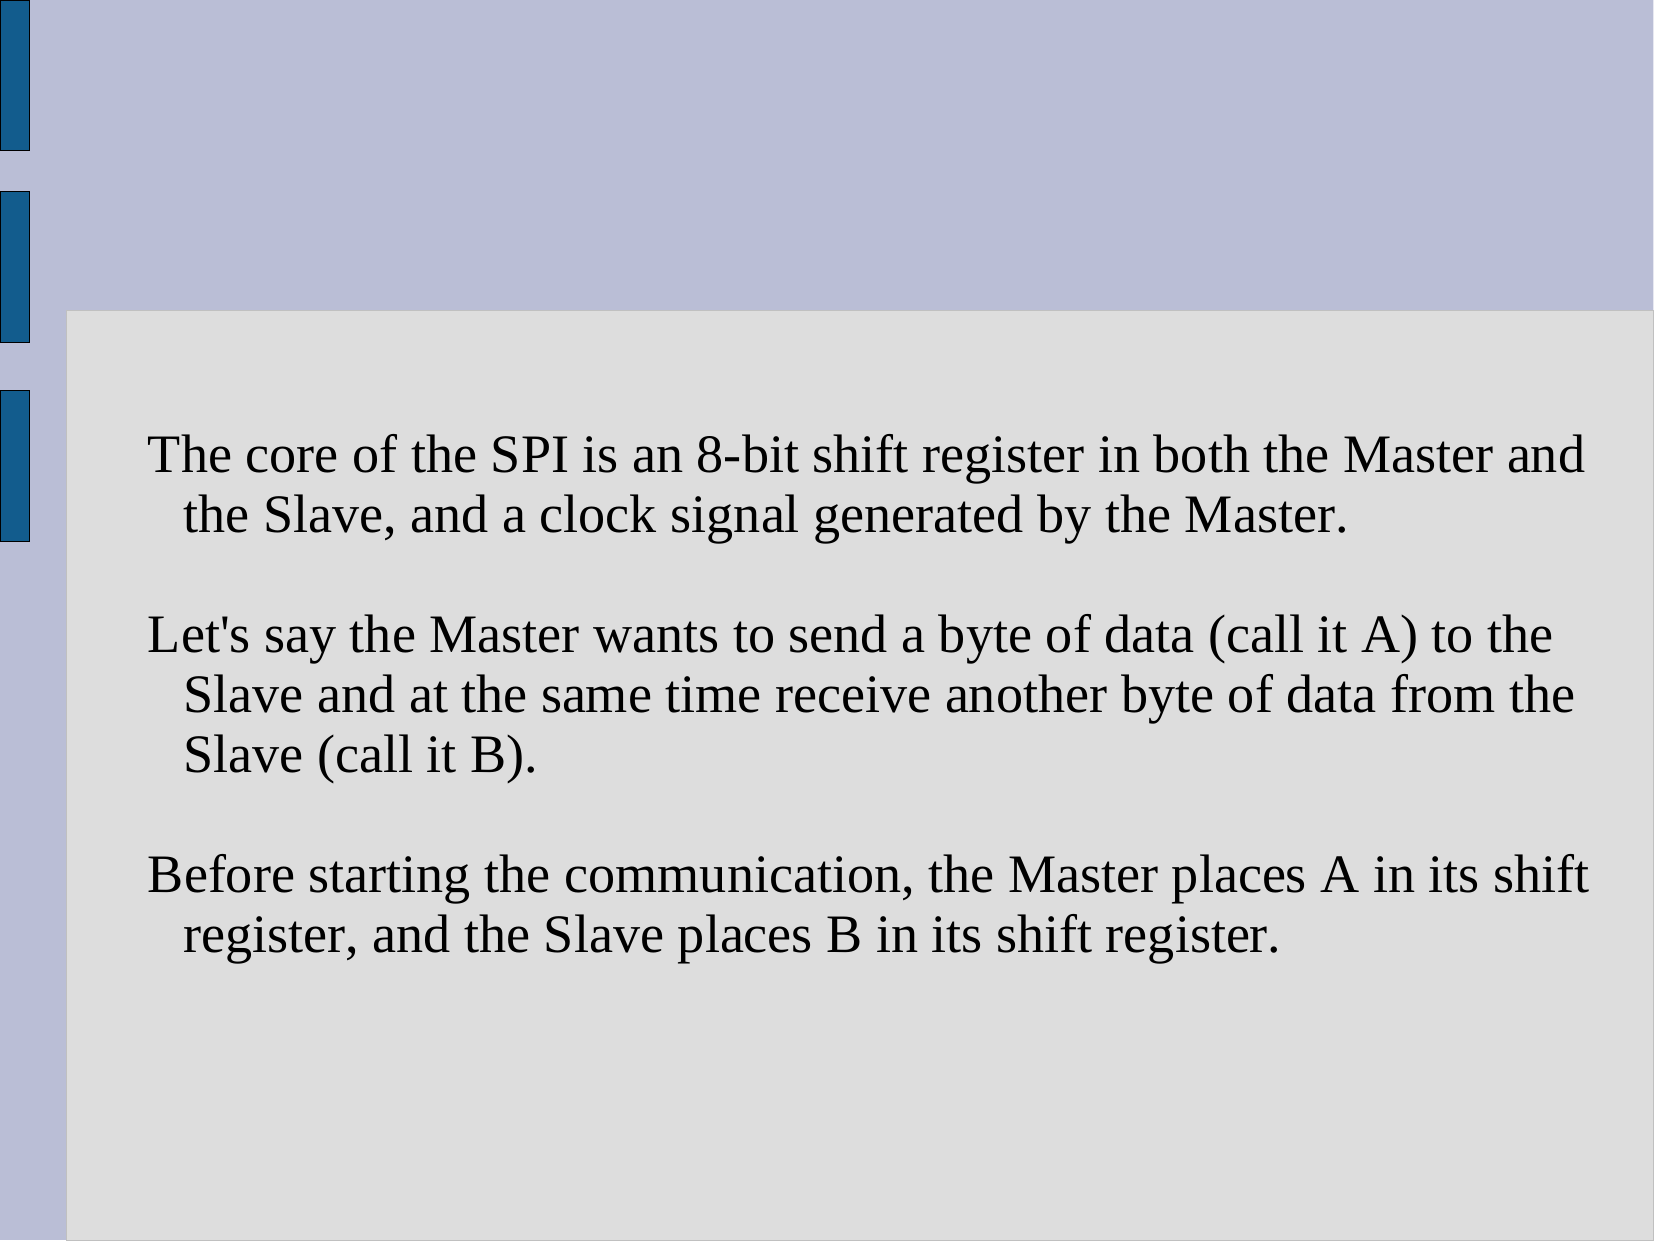

# The core of the SPI is an 8-bit shift register in both the Master and the Slave, and a clock signal generated by the Master.
Let's say the Master wants to send a byte of data (call it A) to the Slave and at the same time receive another byte of data from the Slave (call it B).
Before starting the communication, the Master places A in its shift register, and the Slave places B in its shift register.